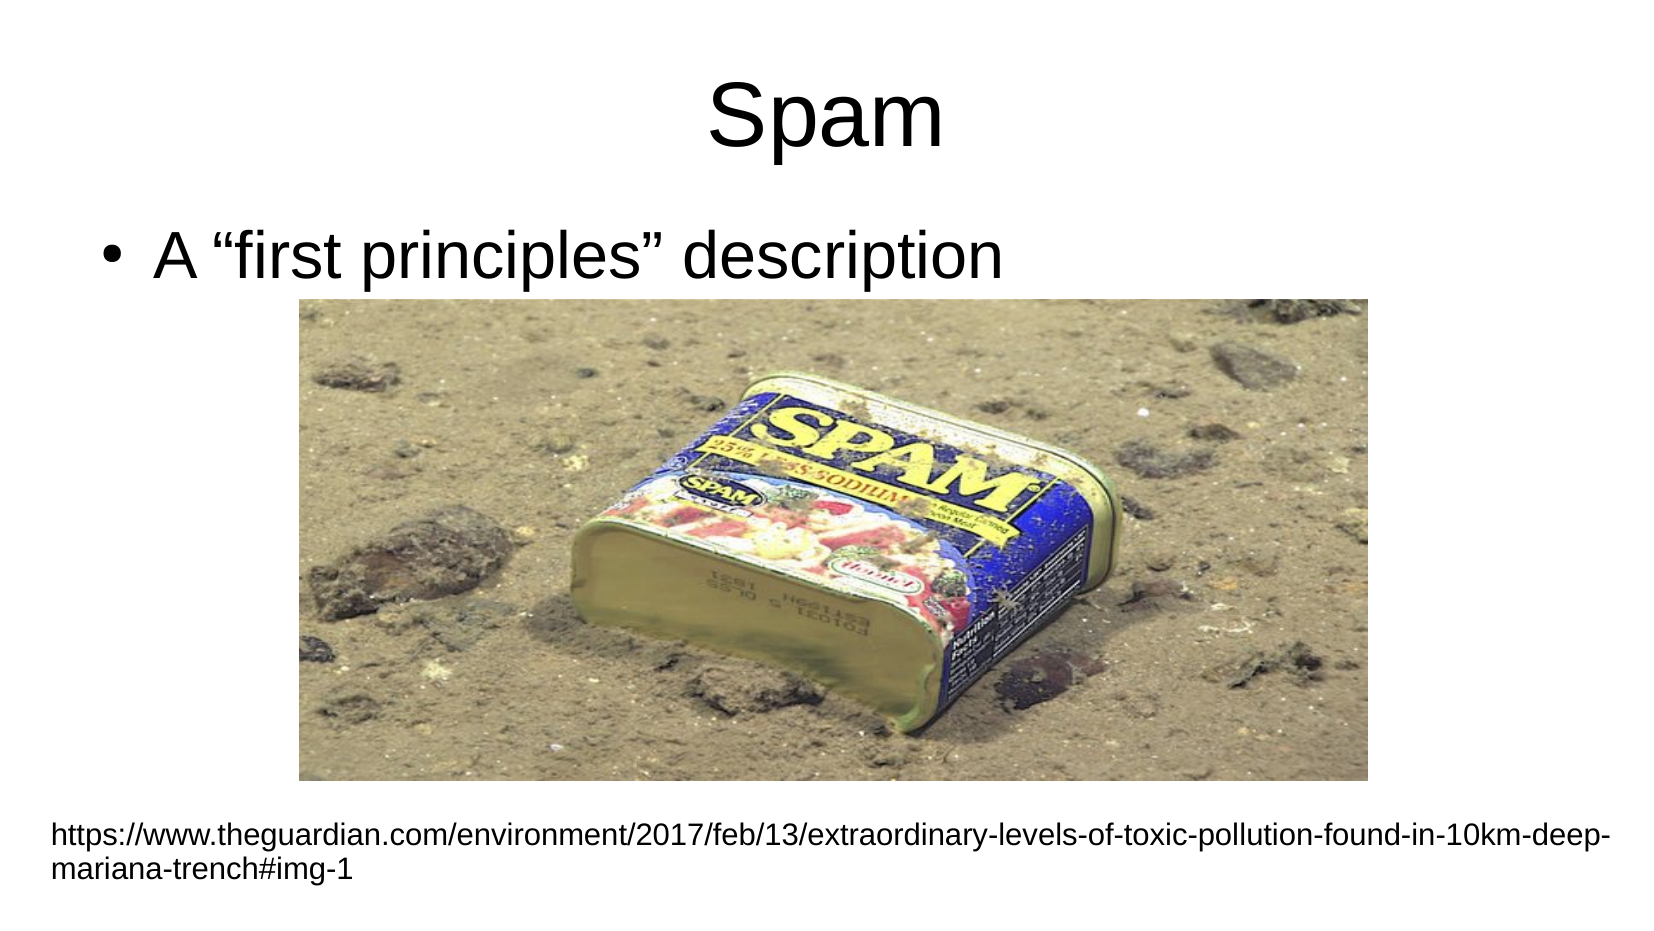

# Spam
A “first principles” description
https://www.theguardian.com/environment/2017/feb/13/extraordinary-levels-of-toxic-pollution-found-in-10km-deep-mariana-trench#img-1